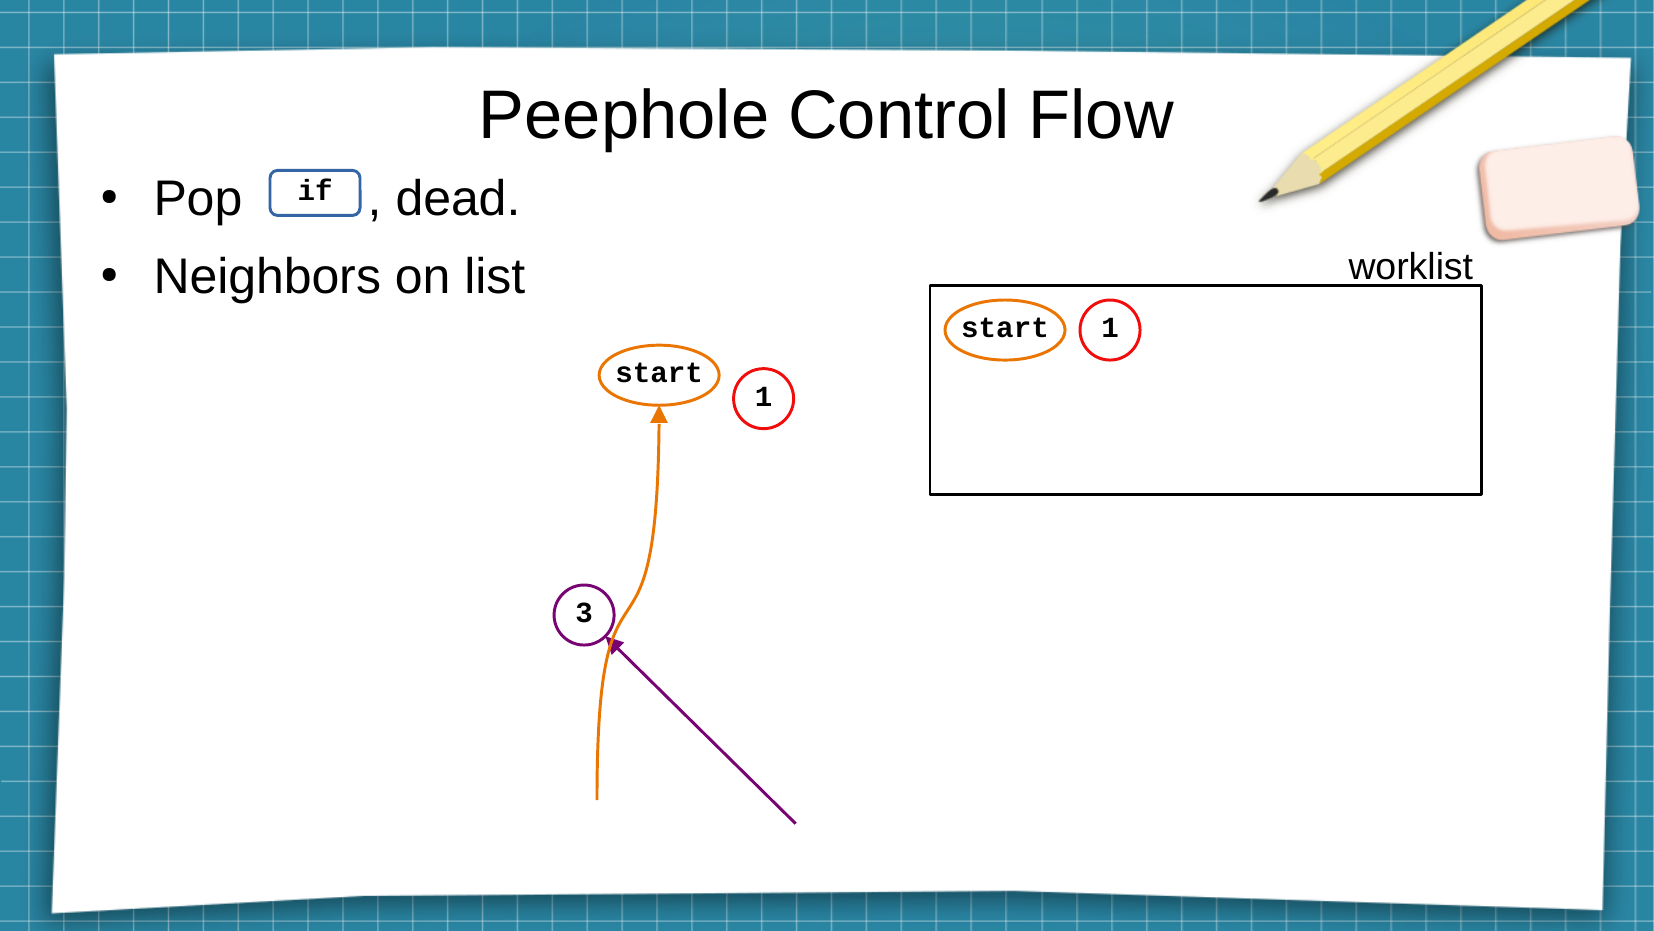

# Peephole Control Flow
Pop , dead.
Neighbors on list
if
worklist
start
1
start
1
3